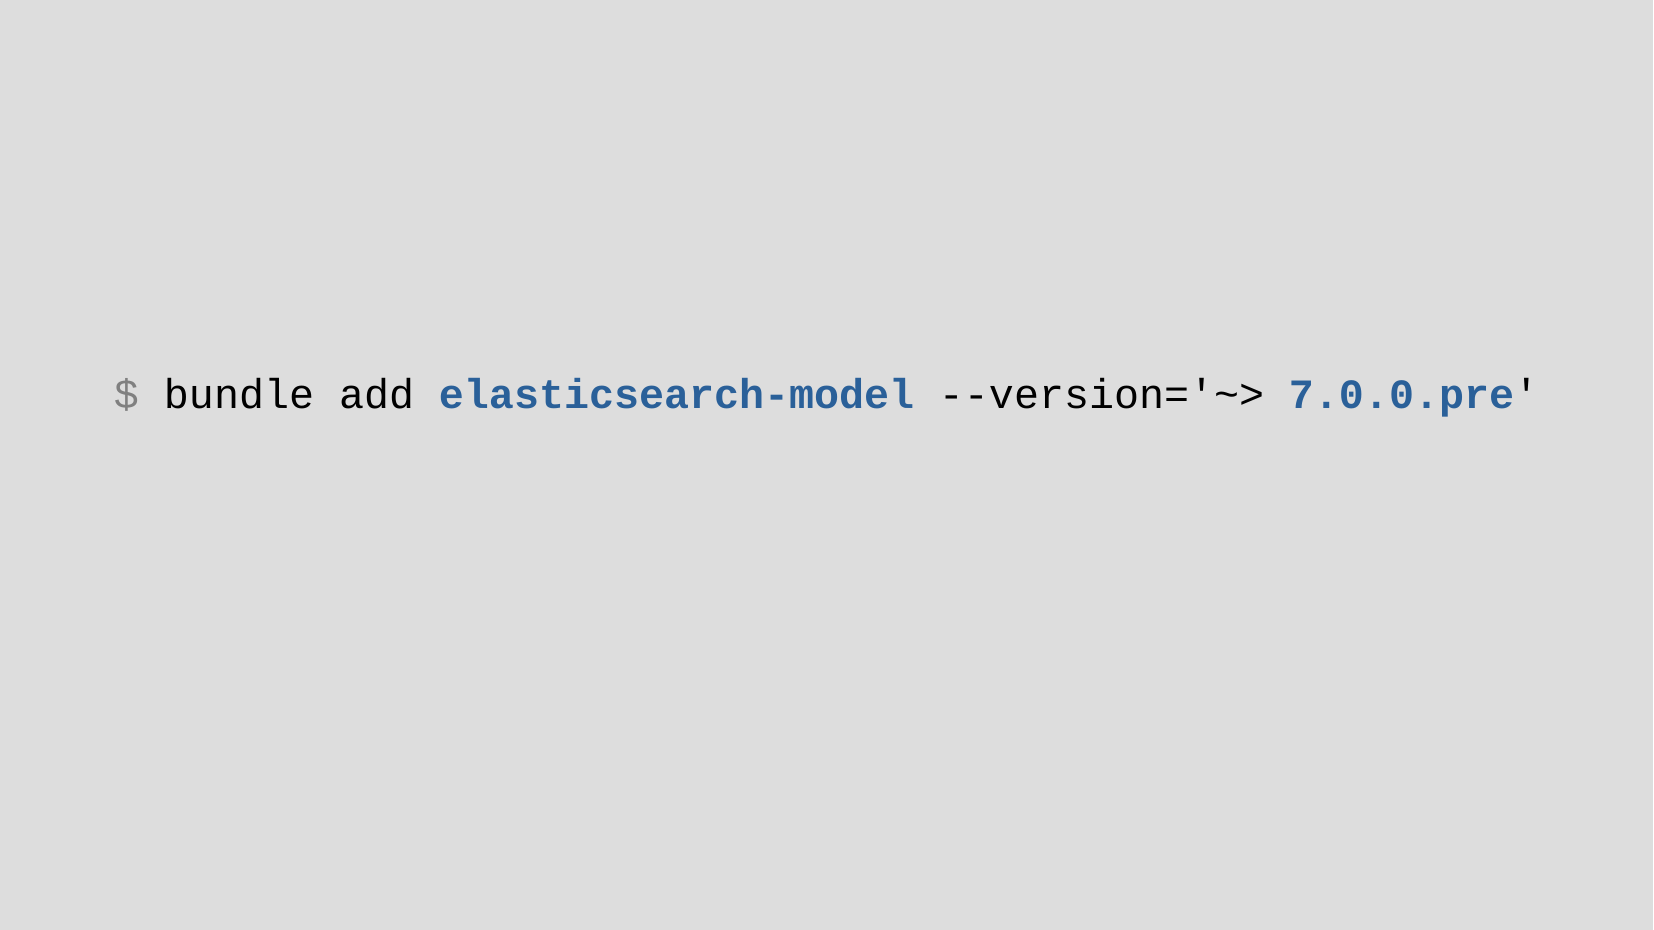

# $ bundle add elasticsearch-model --version='~> 7.0.0.pre'